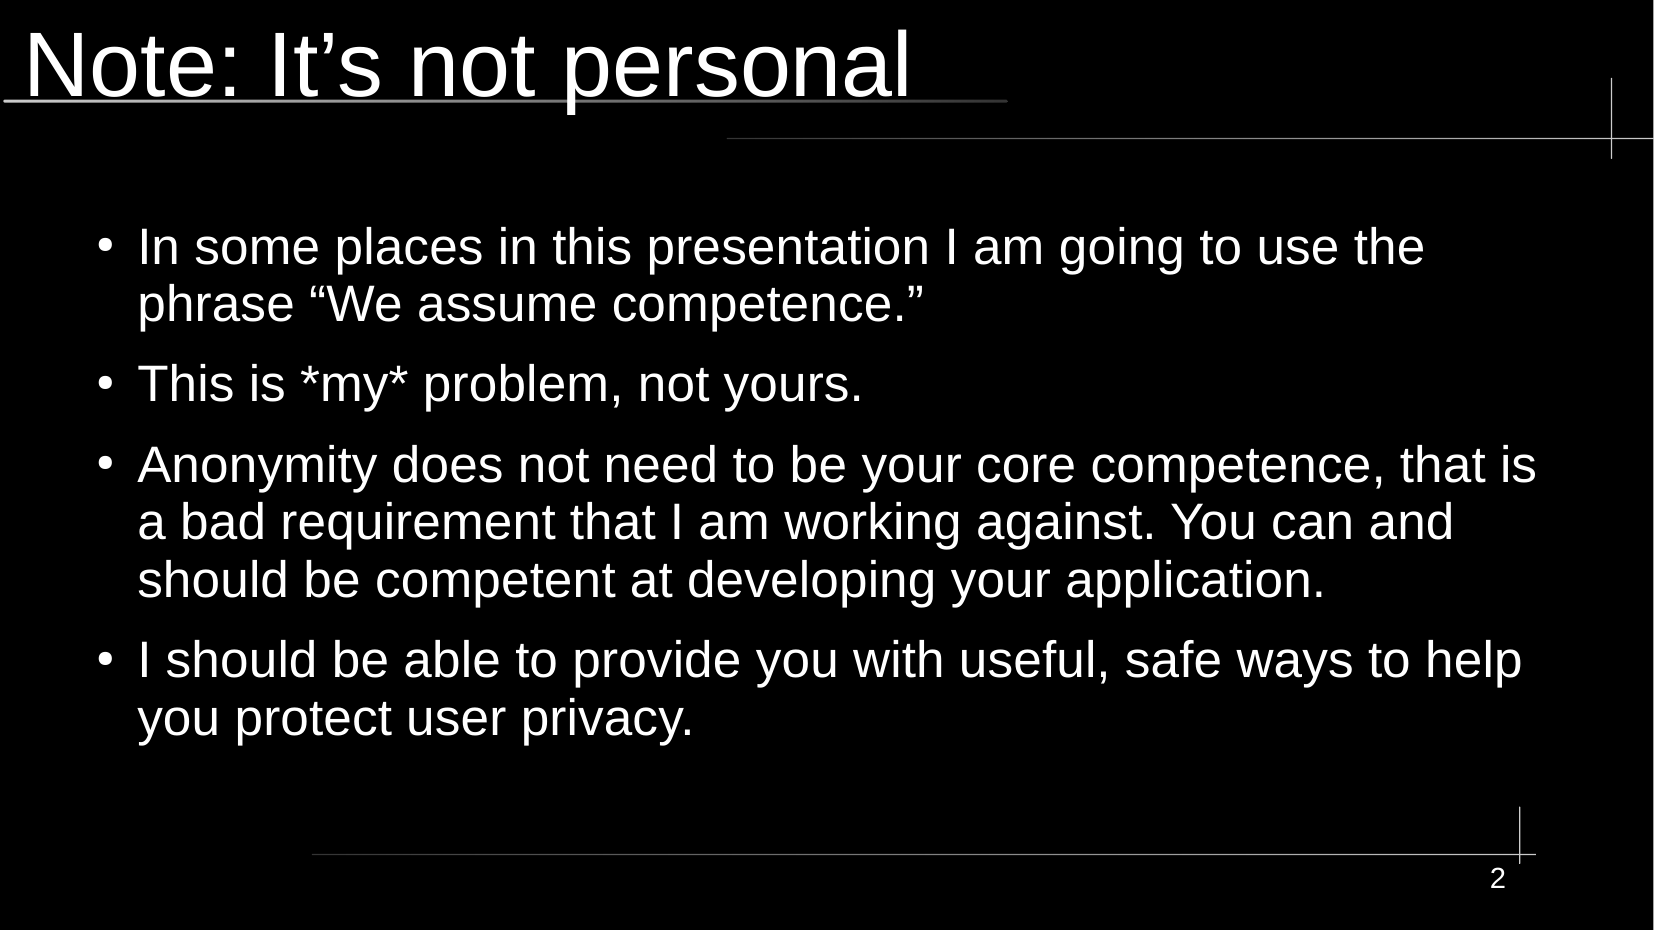

# Note: It’s not personal
In some places in this presentation I am going to use the phrase “We assume competence.”
This is *my* problem, not yours.
Anonymity does not need to be your core competence, that is a bad requirement that I am working against. You can and should be competent at developing your application.
I should be able to provide you with useful, safe ways to help you protect user privacy.
2